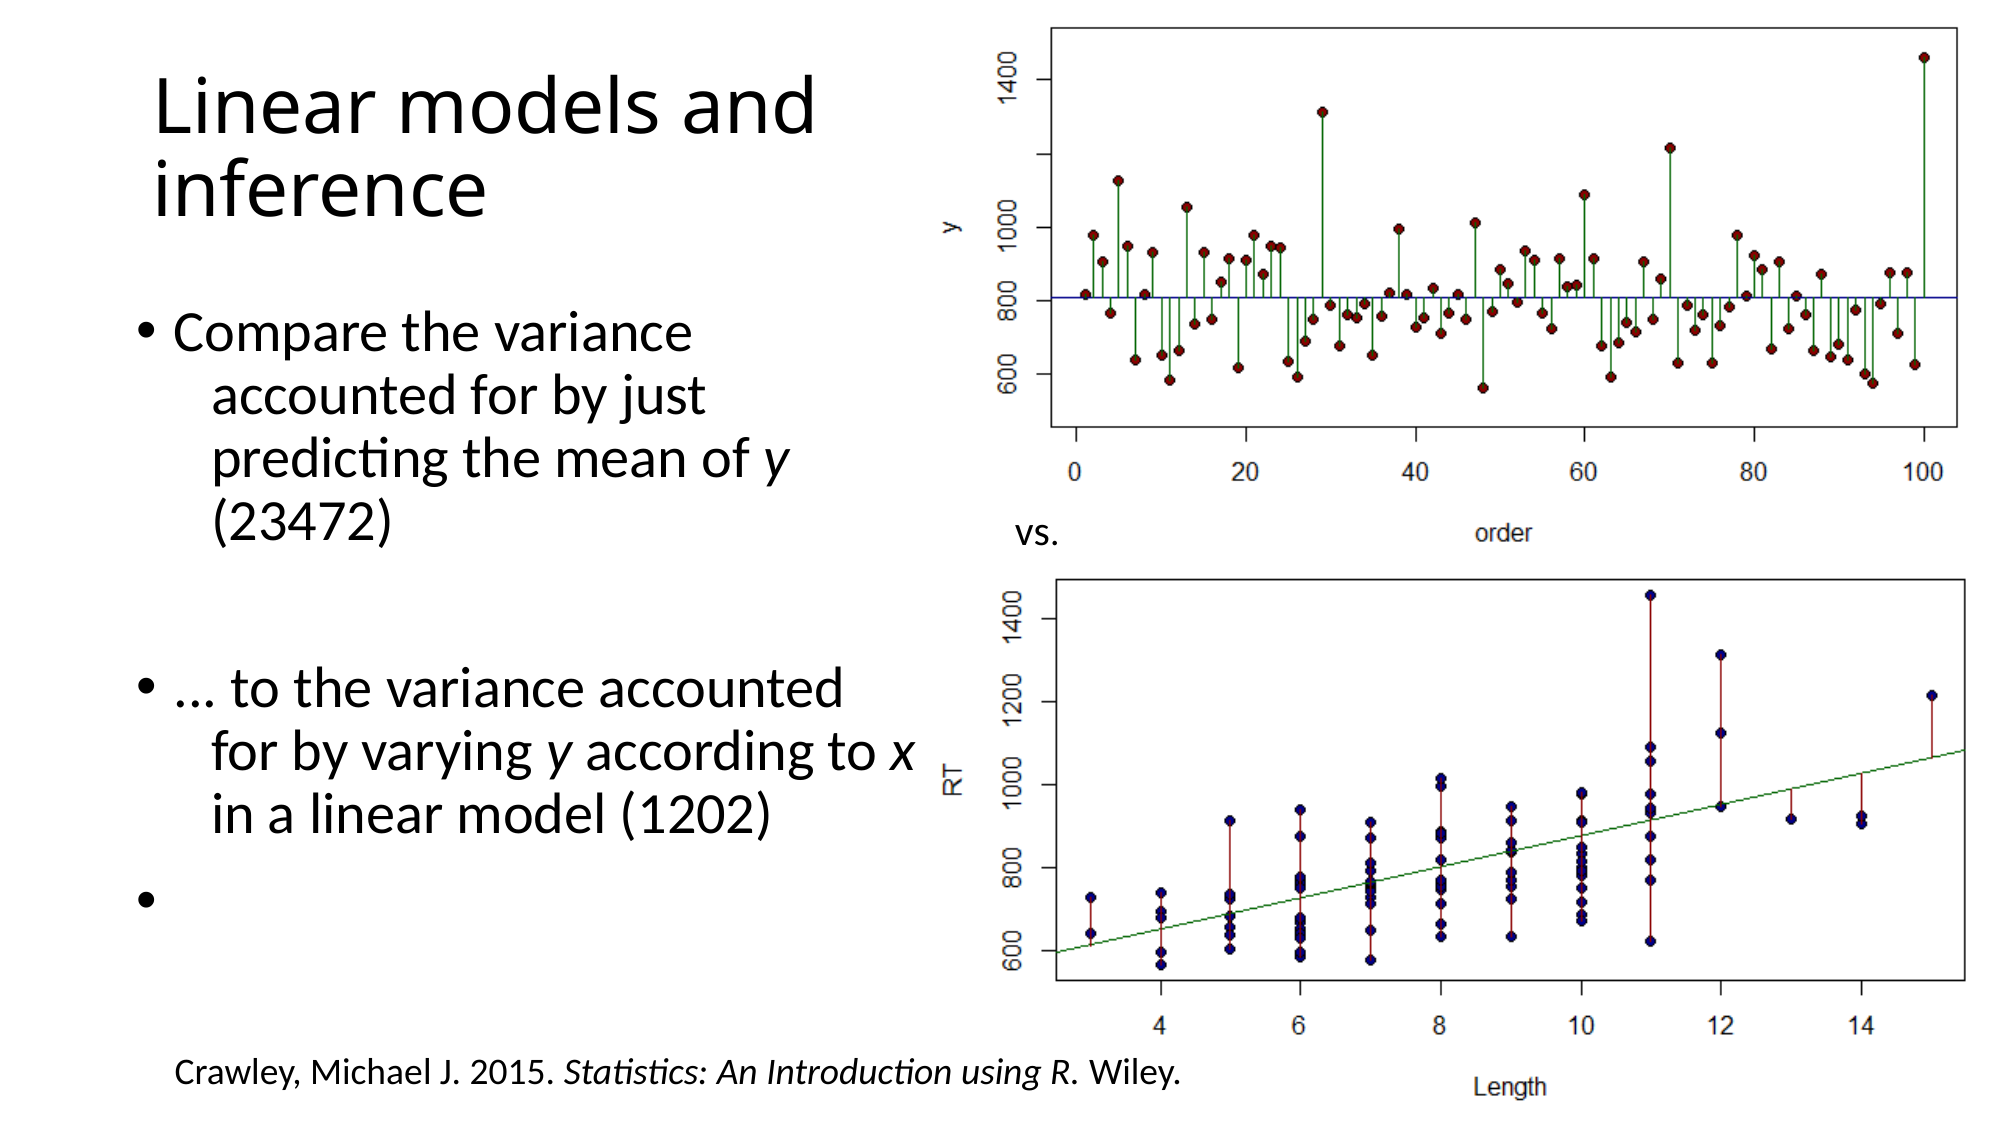

Linear models and inference
# Compare the variance accounted for by just predicting the mean of y (23472)
... to the variance accounted for by varying y according to x in a linear model (1202)
vs.
Crawley, Michael J. 2015. Statistics: An Introduction using R. Wiley.